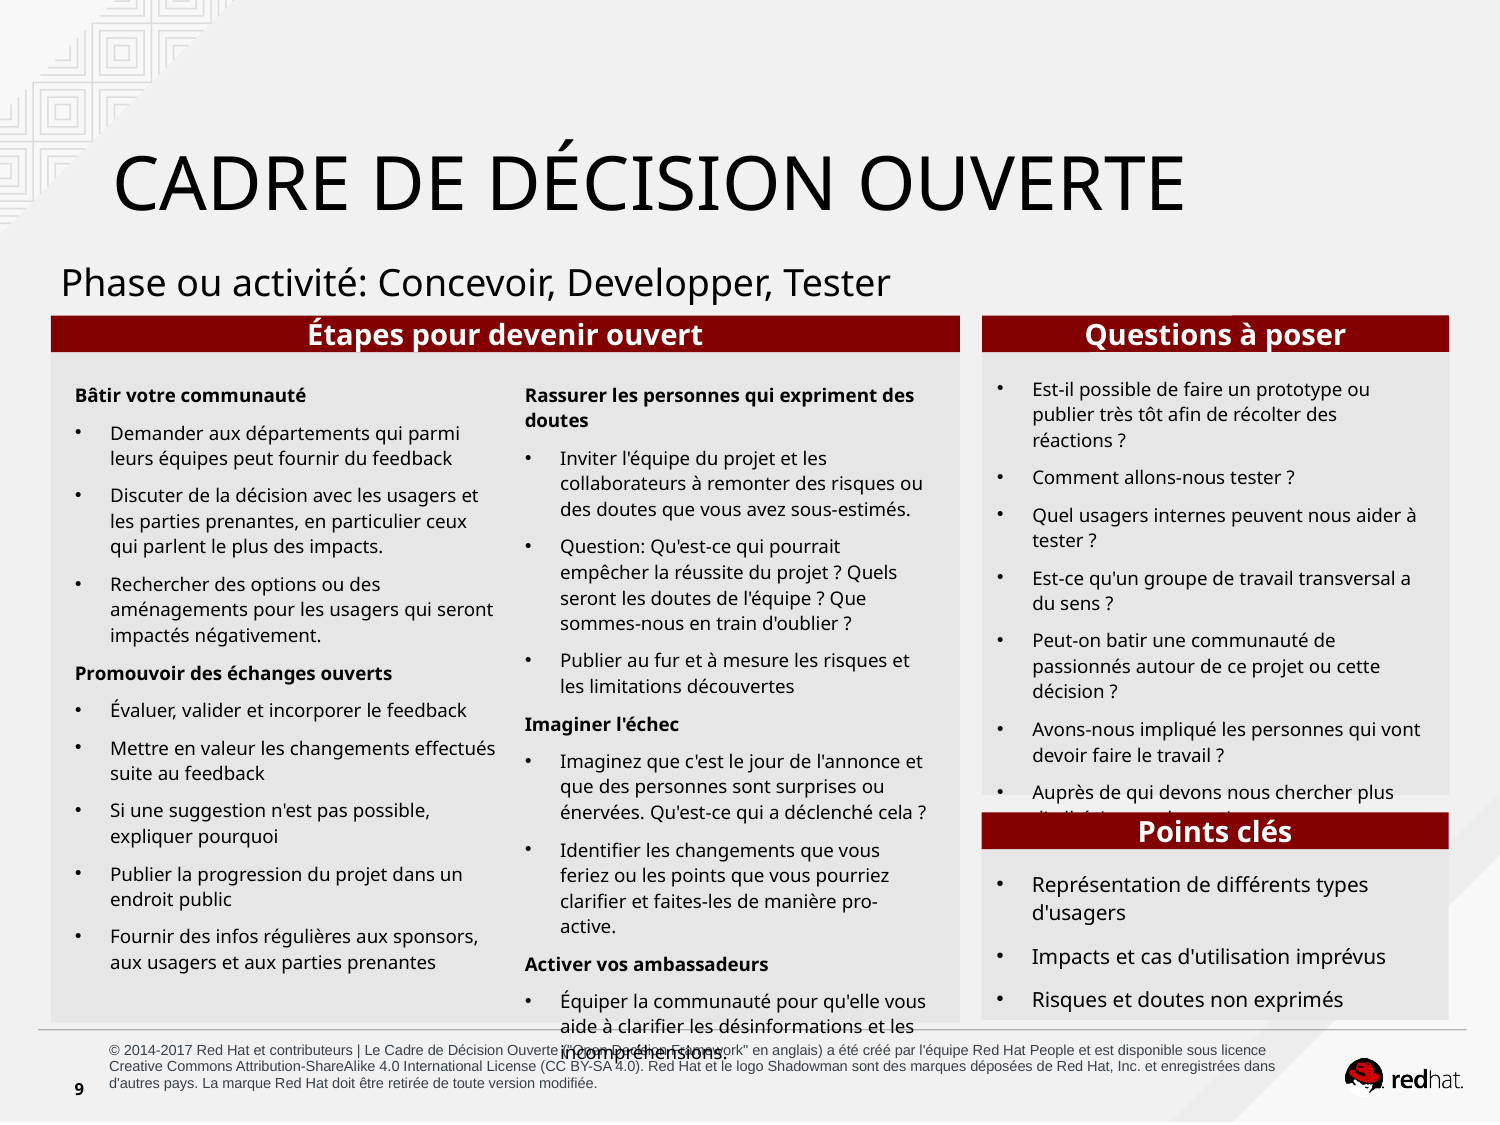

# Cadre de Décision Ouverte
Phase ou activité: Concevoir, Developper, Tester
Questions à poser
Étapes pour devenir ouvert
PHASE: IDEATION
Est-il possible de faire un prototype ou publier très tôt afin de récolter des réactions ?
Comment allons-nous tester ?
Quel usagers internes peuvent nous aider à tester ?
Est-ce qu'un groupe de travail transversal a du sens ?
Peut-on batir une communauté de passionnés autour de ce projet ou cette décision ?
Avons-nous impliqué les personnes qui vont devoir faire le travail ?
Auprès de qui devons nous chercher plus d'adhésion ou de soutien.
Bâtir votre communauté
Demander aux départements qui parmi leurs équipes peut fournir du feedback
Discuter de la décision avec les usagers et les parties prenantes, en particulier ceux qui parlent le plus des impacts.
Rechercher des options ou des aménagements pour les usagers qui seront impactés négativement.
Promouvoir des échanges ouverts
Évaluer, valider et incorporer le feedback
Mettre en valeur les changements effectués suite au feedback
Si une suggestion n'est pas possible, expliquer pourquoi
Publier la progression du projet dans un endroit public
Fournir des infos régulières aux sponsors, aux usagers et aux parties prenantes
Rassurer les personnes qui expriment des doutes
Inviter l'équipe du projet et les collaborateurs à remonter des risques ou des doutes que vous avez sous-estimés.
Question: Qu'est-ce qui pourrait empêcher la réussite du projet ? Quels seront les doutes de l'équipe ? Que sommes-nous en train d'oublier ?
Publier au fur et à mesure les risques et les limitations découvertes
Imaginer l'échec
Imaginez que c'est le jour de l'annonce et que des personnes sont surprises ou énervées. Qu'est-ce qui a déclenché cela ?
Identifier les changements que vous feriez ou les points que vous pourriez clarifier et faites-les de manière pro-active.
Activer vos ambassadeurs
Équiper la communauté pour qu'elle vous aide à clarifier les désinformations et les incompréhensions.
Points clés
Représentation de différents types d'usagers
Impacts et cas d'utilisation imprévus
Risques et doutes non exprimés
INSERT DESIGNATOR, IF NEEDED
9